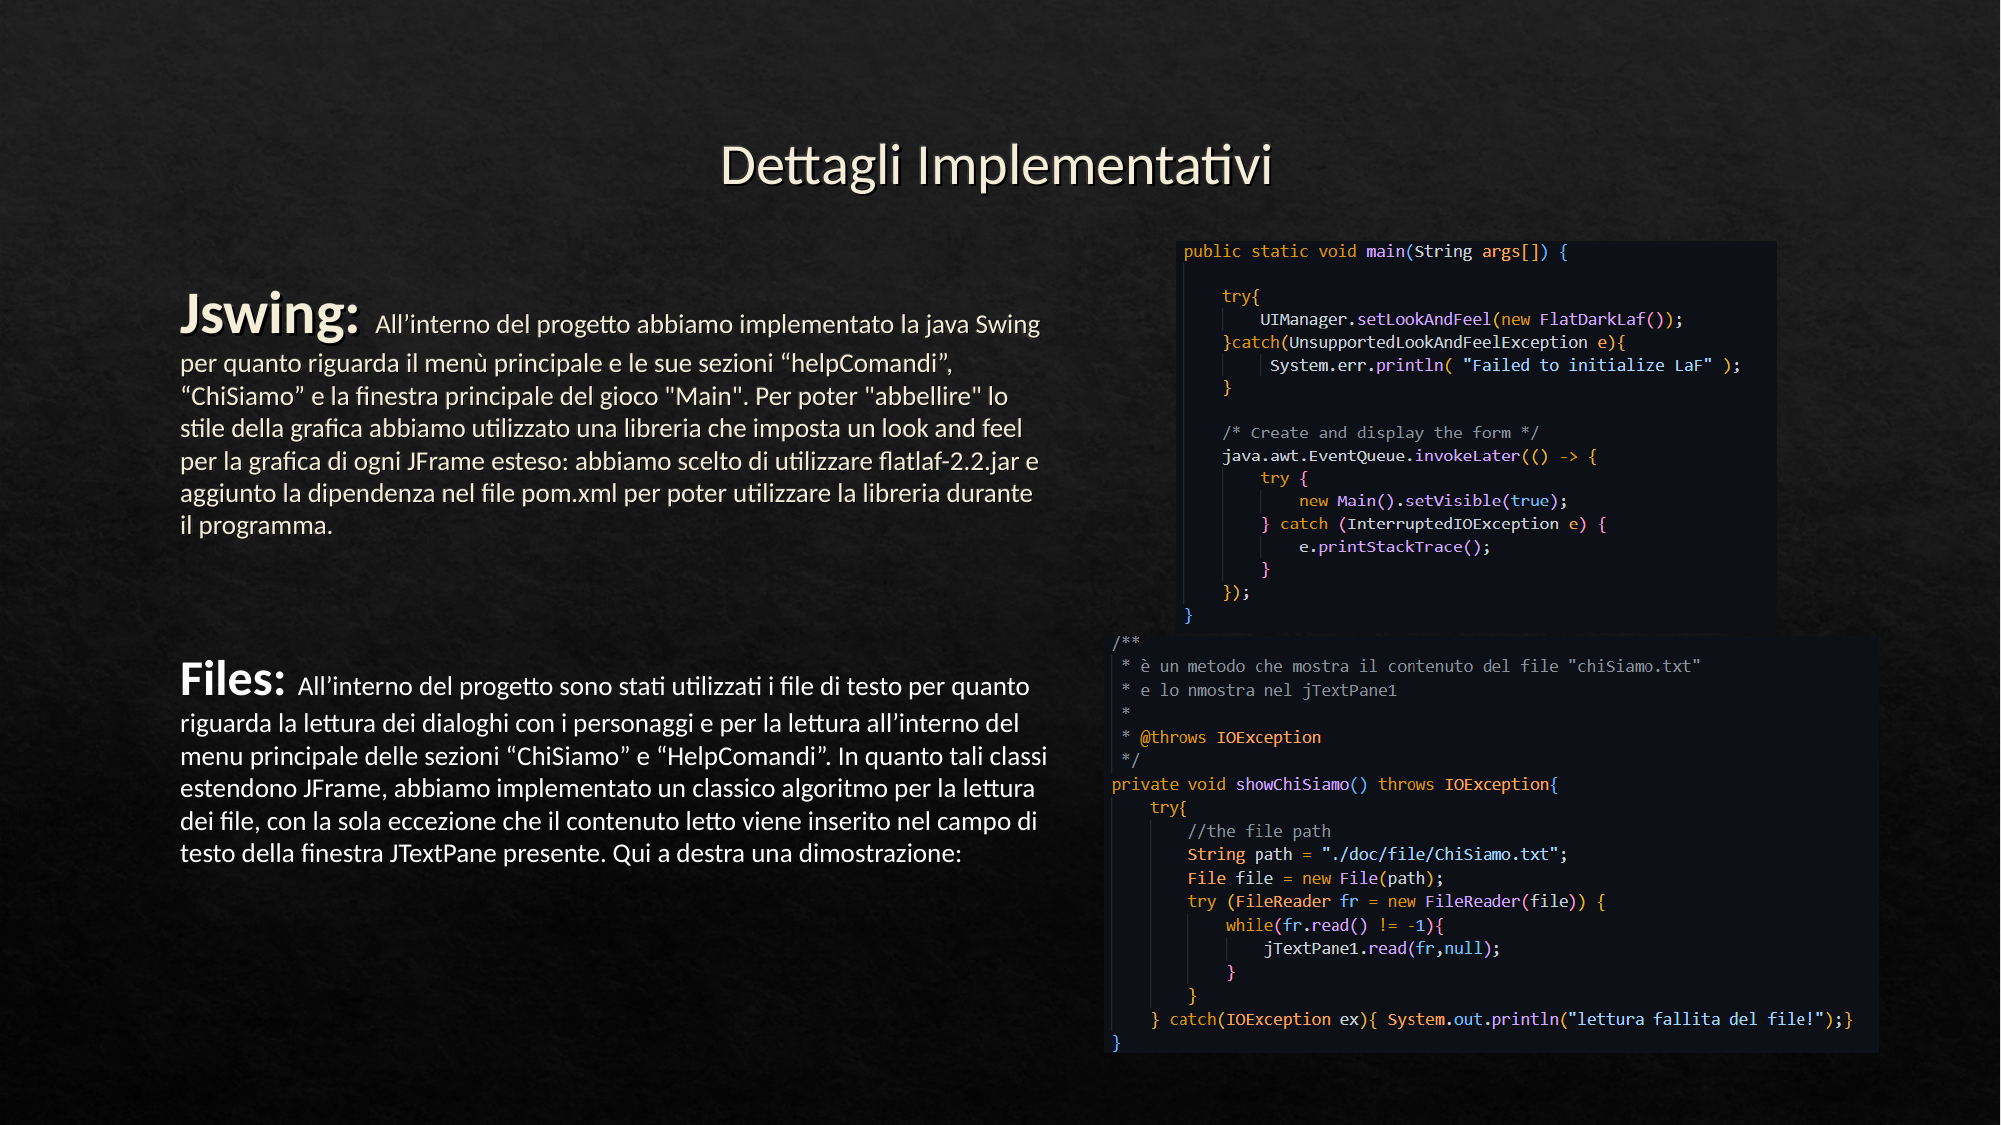

# Dettagli Implementativi
Jswing: All’interno del progetto abbiamo implementato la java Swing per quanto riguarda il menù principale e le sue sezioni “helpComandi”, “ChiSiamo” e la finestra principale del gioco "Main". Per poter "abbellire" lo stile della grafica abbiamo utilizzato una libreria che imposta un look and feel per la grafica di ogni JFrame esteso: abbiamo scelto di utilizzare flatlaf-2.2.jar e aggiunto la dipendenza nel file pom.xml per poter utilizzare la libreria durante il programma.
Files: All’interno del progetto sono stati utilizzati i file di testo per quanto riguarda la lettura dei dialoghi con i personaggi e per la lettura all’interno del menu principale delle sezioni “ChiSiamo” e “HelpComandi”. In quanto tali classi estendono JFrame, abbiamo implementato un classico algoritmo per la lettura dei file, con la sola eccezione che il contenuto letto viene inserito nel campo di testo della finestra JTextPane presente. Qui a destra una dimostrazione: